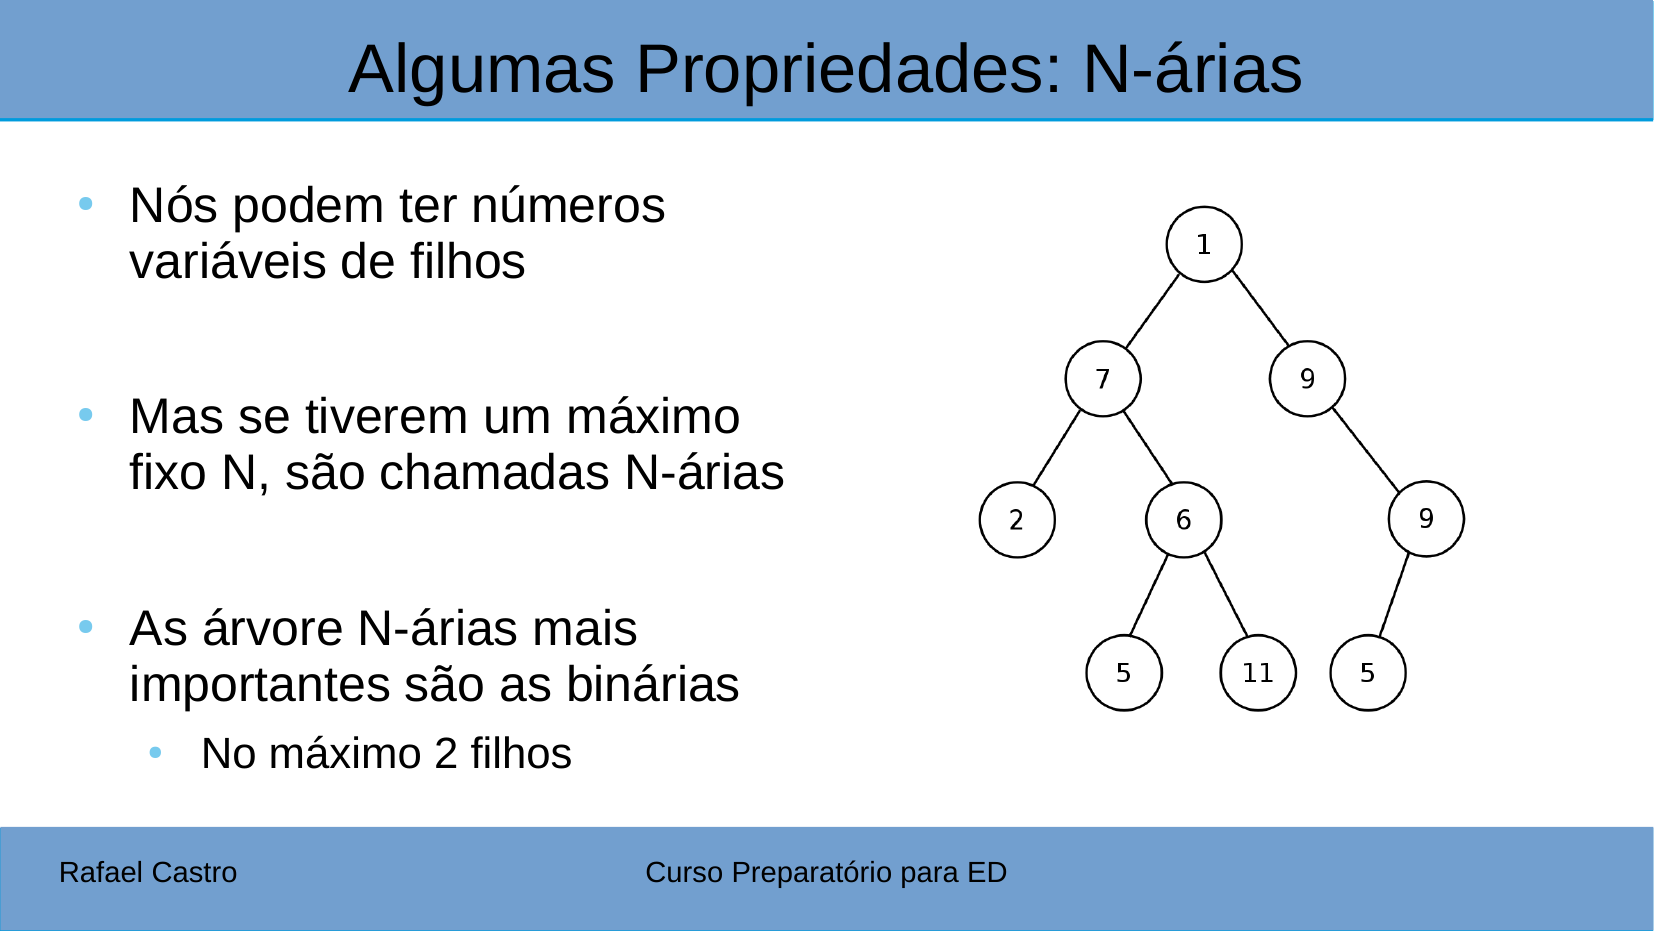

# Algumas Propriedades: N-árias
Nós podem ter números variáveis de filhos
Mas se tiverem um máximo fixo N, são chamadas N-árias
As árvore N-árias mais importantes são as binárias
No máximo 2 filhos
Curso Preparatório para ED